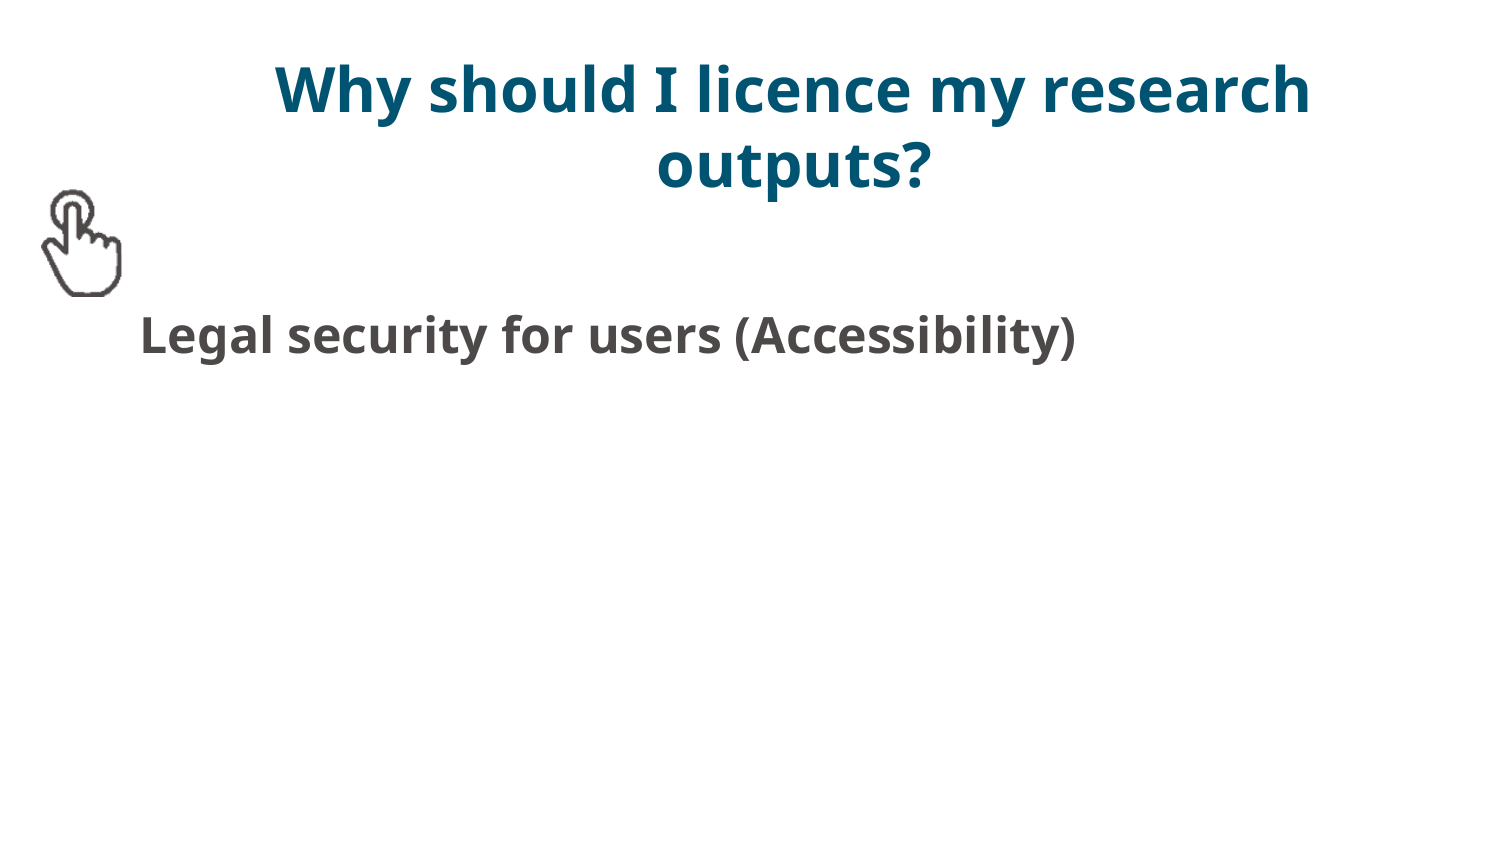

Why should I licence my research outputs?
Legal security for users (Accessibility)